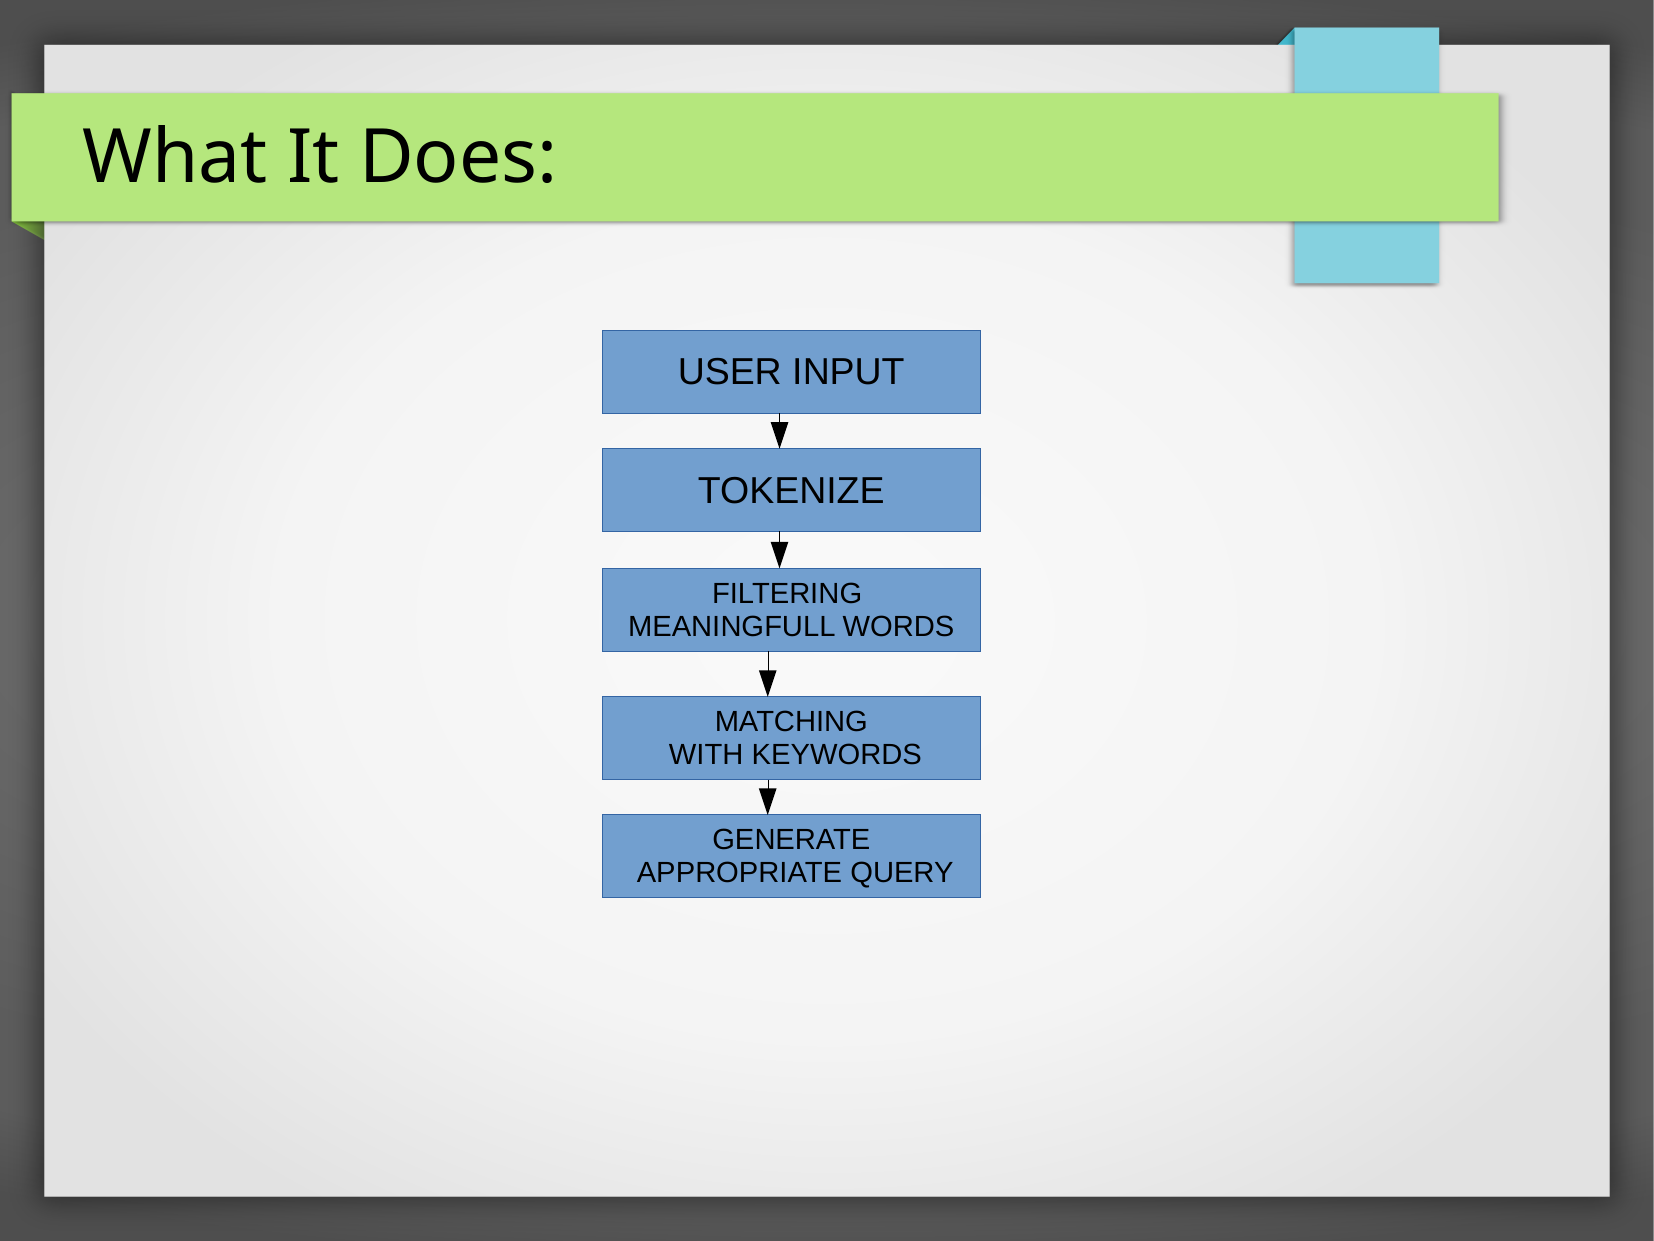

# What It Does:
USER INPUT
TOKENIZE
FILTERING
MEANINGFULL WORDS
MATCHING
 WITH KEYWORDS
GENERATE
 APPROPRIATE QUERY